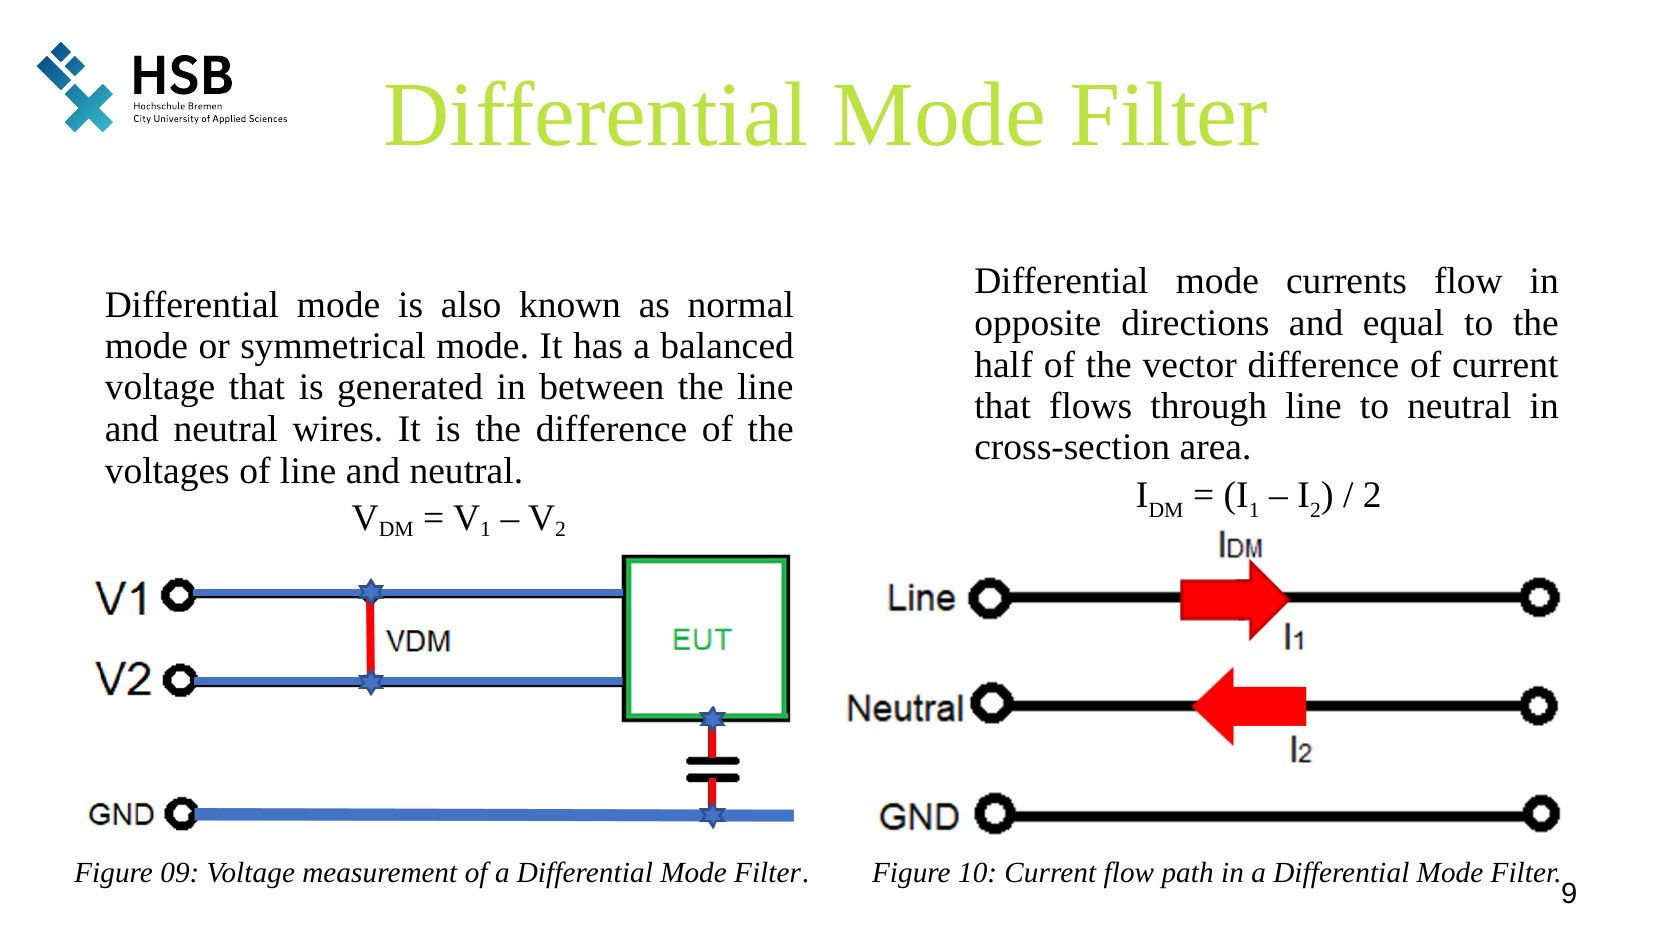

# Differential Mode Filter
Differential mode currents flow in opposite directions and equal to the half of the vector difference of current that flows through line to neutral in cross-section area.
 IDM = (I1 – I2) / 2
Differential mode is also known as normal mode or symmetrical mode. It has a balanced voltage that is generated in between the line and neutral wires. It is the difference of the voltages of line and neutral.
 VDM = V1 – V2
Figure 09: Voltage measurement of a Differential Mode Filter.
Figure 10: Current flow path in a Differential Mode Filter.